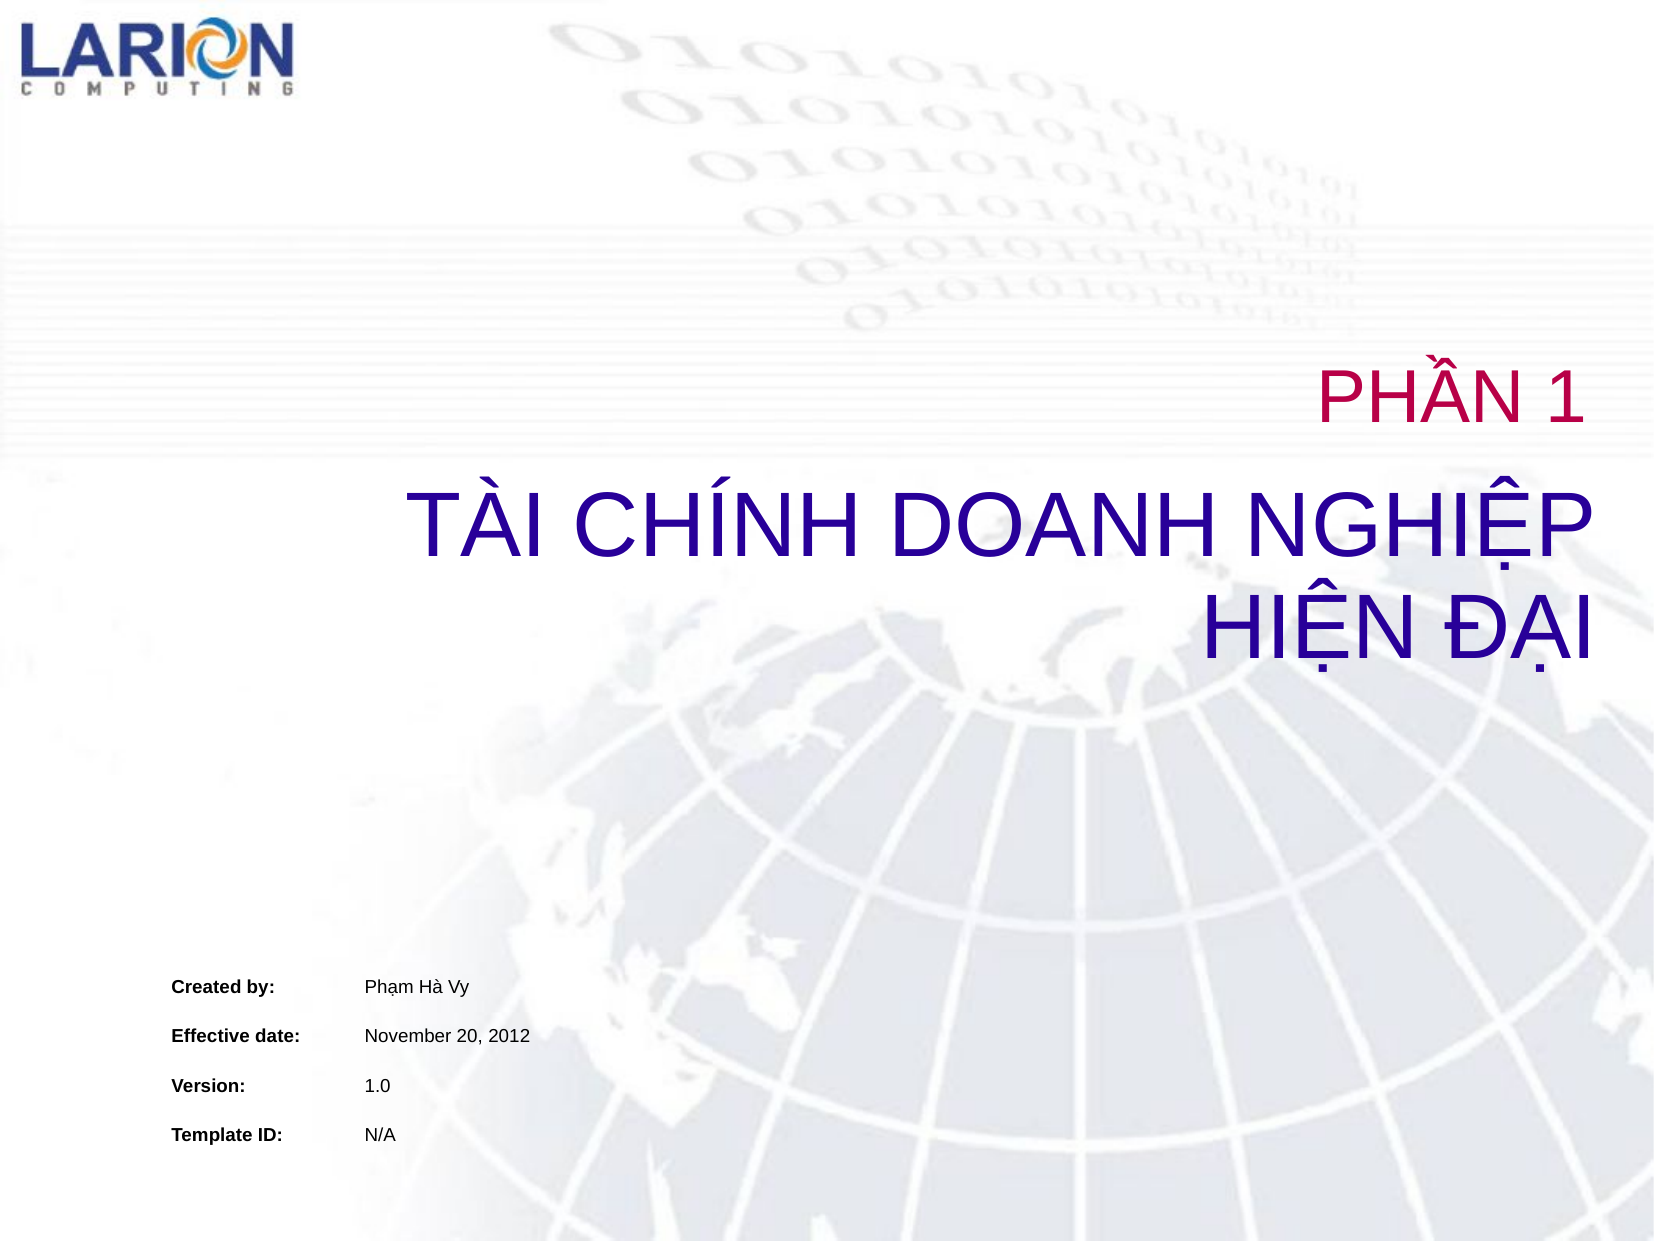

PHẦN 1
TÀI CHÍNH DOANH NGHIỆP
HIỆN ĐẠI
| Created by: | Phạm Hà Vy |
| --- | --- |
| Effective date: | November 20, 2012 |
| Version: | 1.0 |
| Template ID: | N/A |